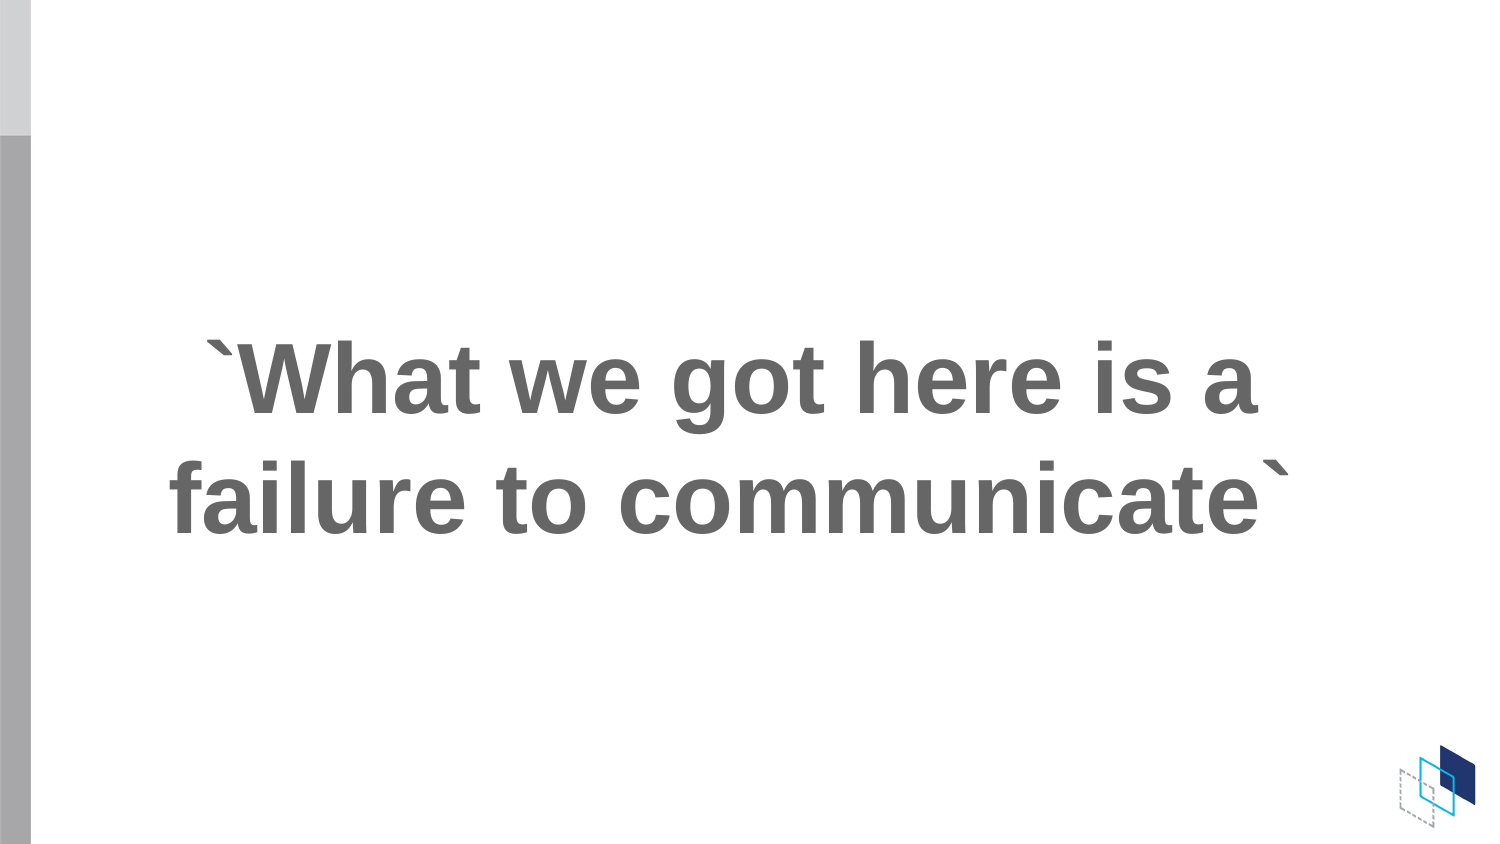

# `What we got here is a failure to communicate`